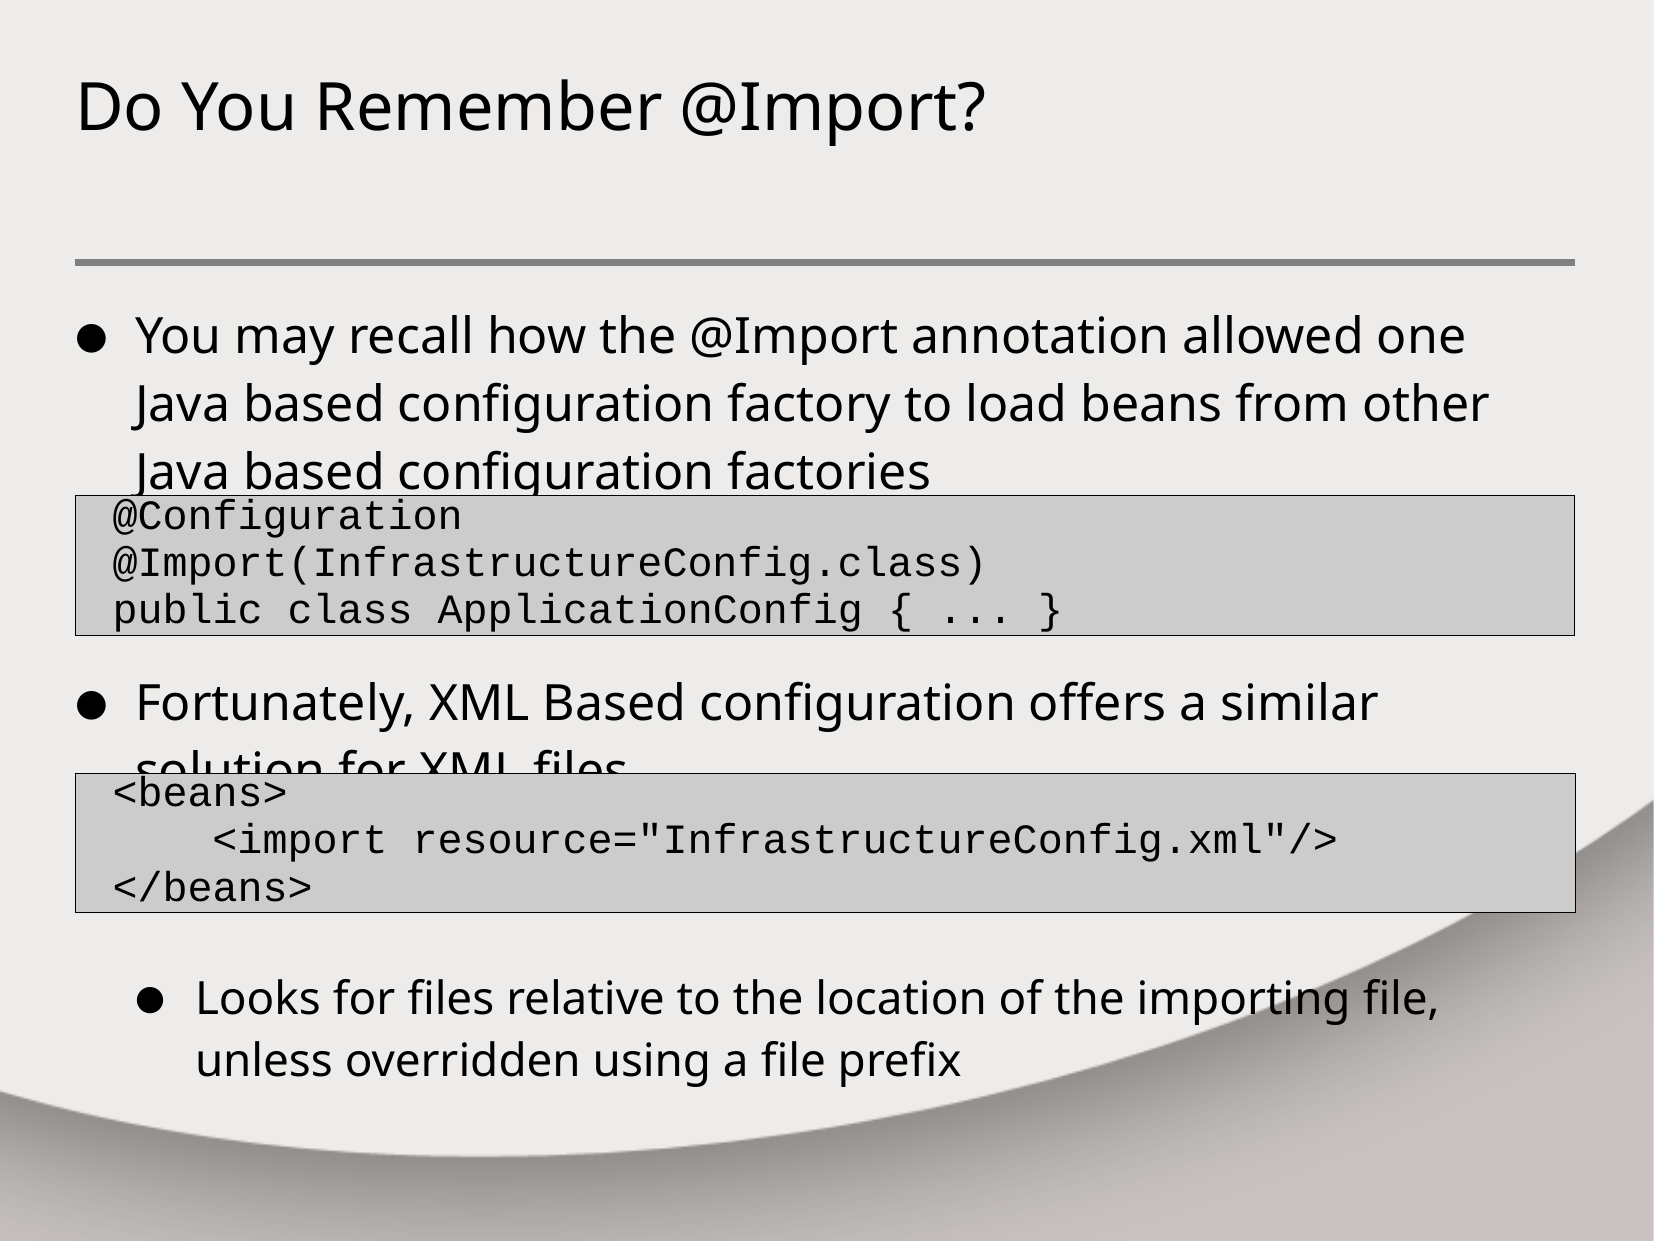

# Do You Remember @Import?
You may recall how the @Import annotation allowed one Java based configuration factory to load beans from other Java based configuration factories
Fortunately, XML Based configuration offers a similar solution for XML files
Looks for files relative to the location of the importing file, unless overridden using a file prefix
@Configuration
@Import(InfrastructureConfig.class)
public class ApplicationConfig { ... }
<beans>
 <import resource="InfrastructureConfig.xml"/>
</beans>